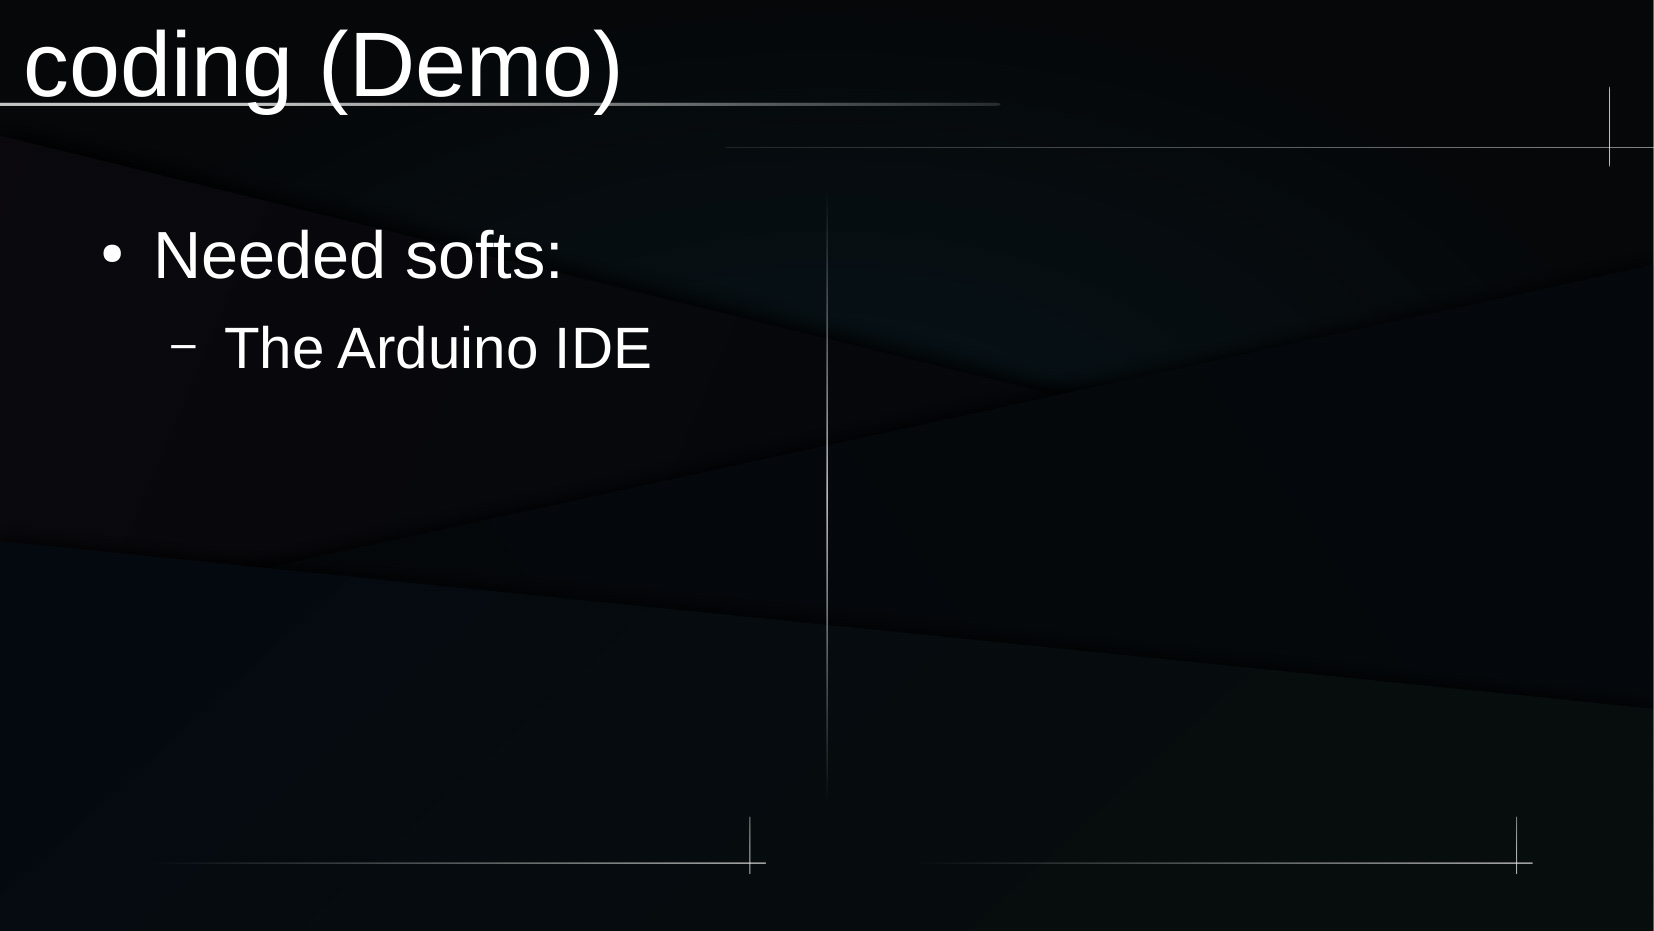

# coding (Demo)
Needed softs:
The Arduino IDE